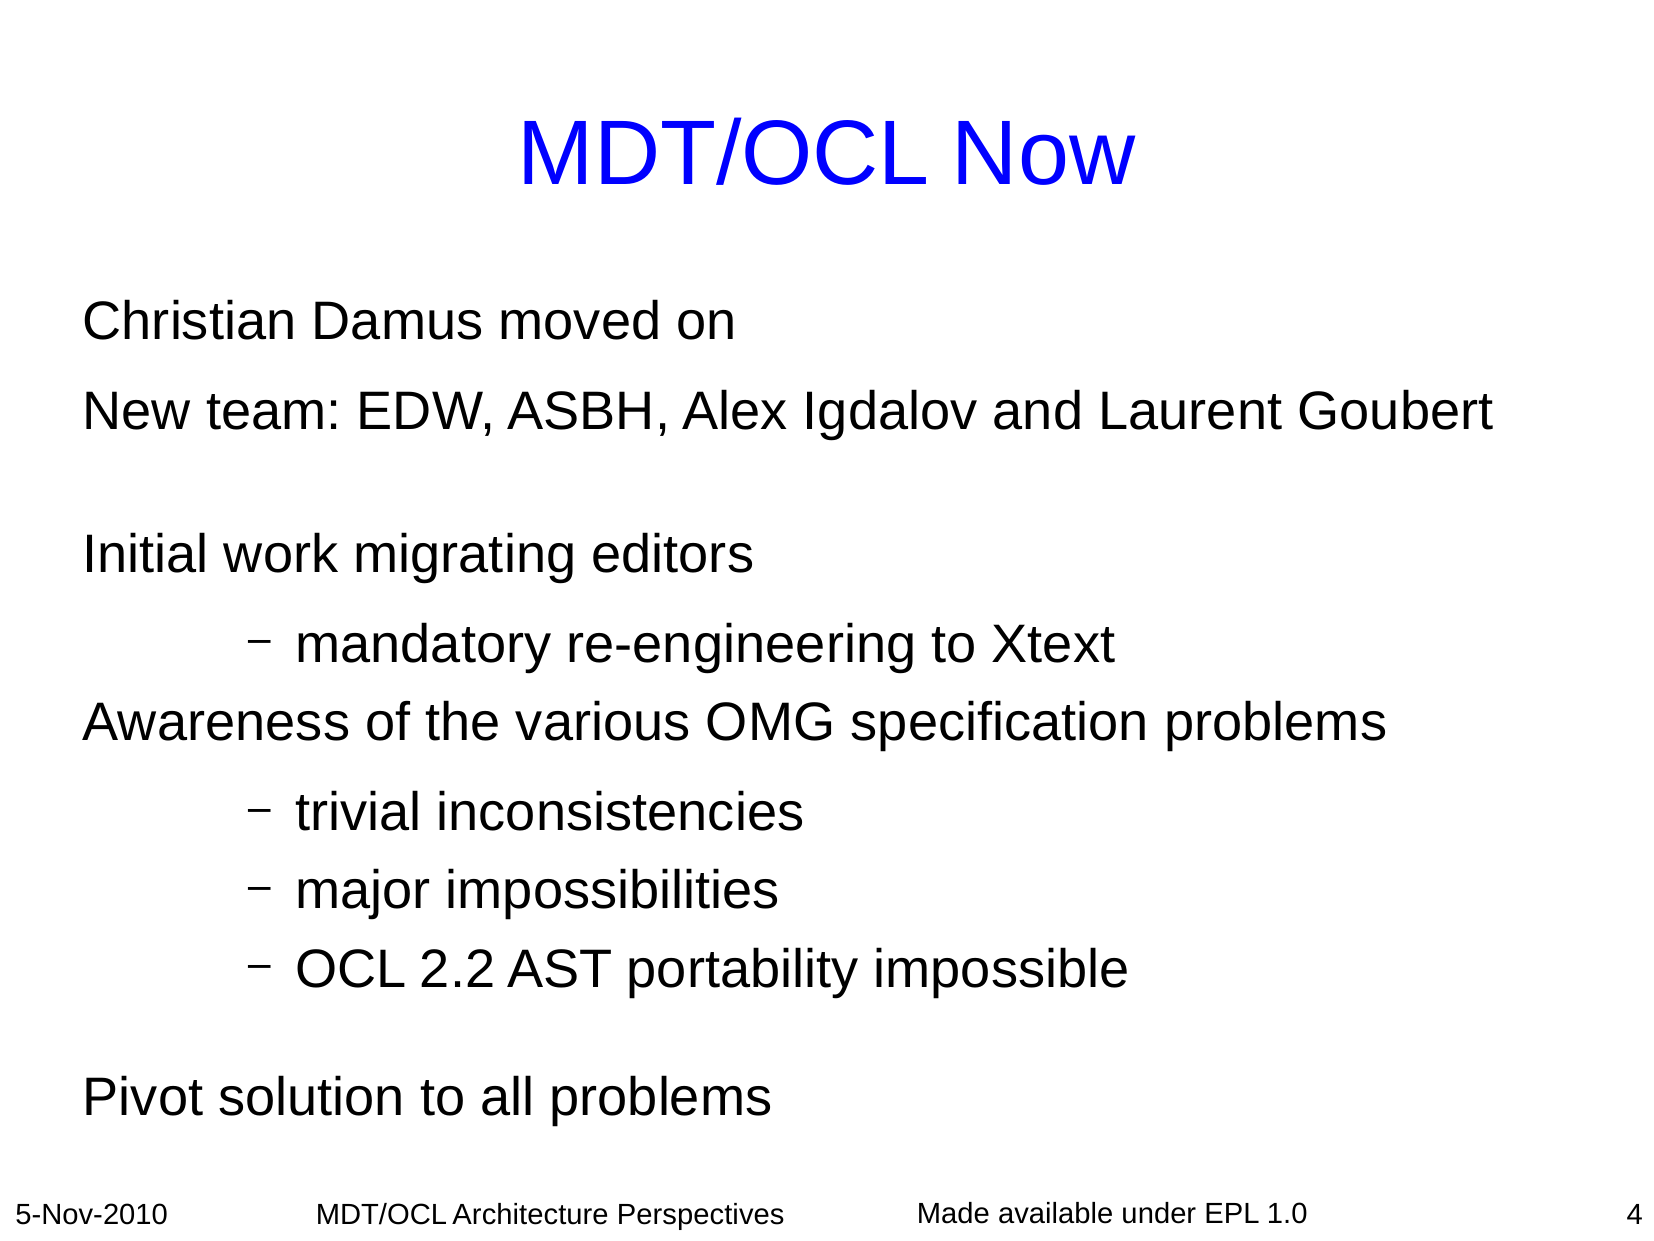

# MDT/OCL Now
Christian Damus moved on
New team: EDW, ASBH, Alex Igdalov and Laurent Goubert
Initial work migrating editors
mandatory re-engineering to Xtext
Awareness of the various OMG specification problems
trivial inconsistencies
major impossibilities
OCL 2.2 AST portability impossible
Pivot solution to all problems
5-Nov-2010
MDT/OCL Architecture Perspectives
4